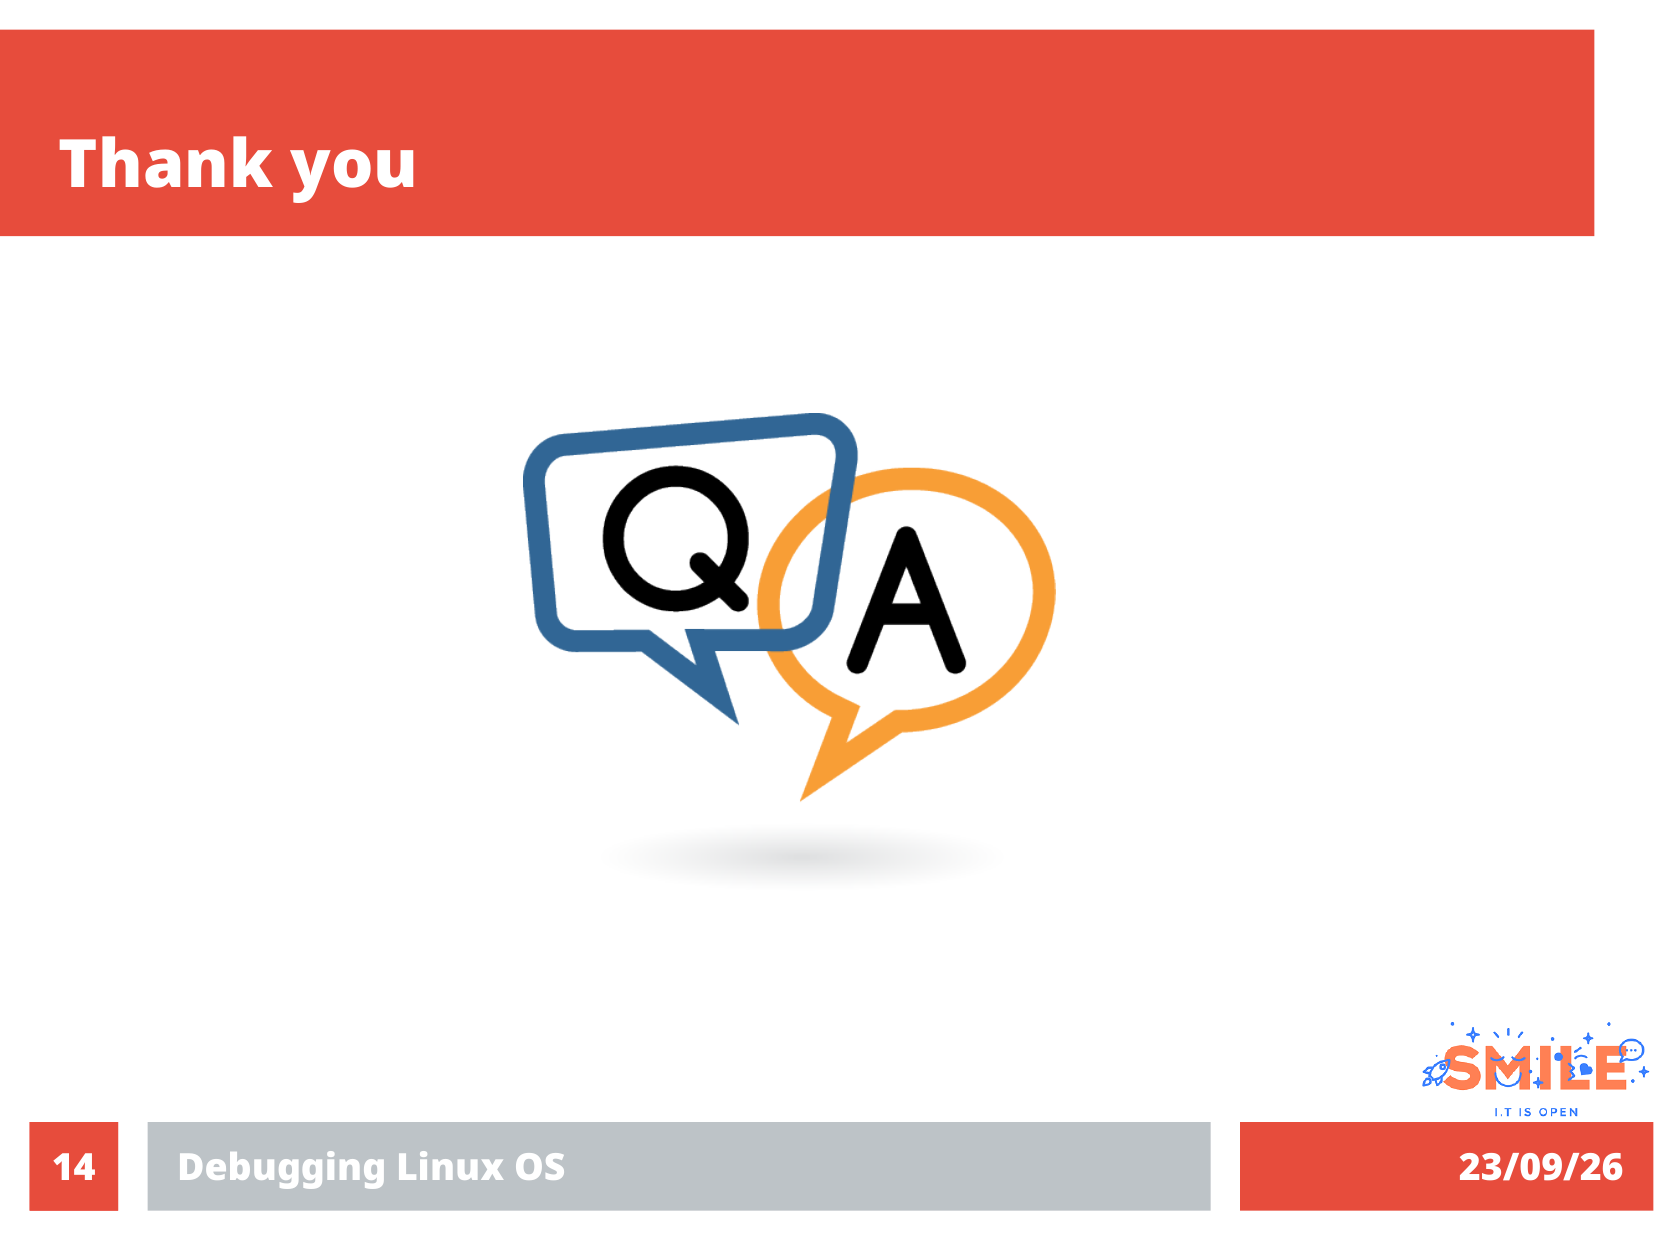

# Thank you
14
Debugging Linux OS